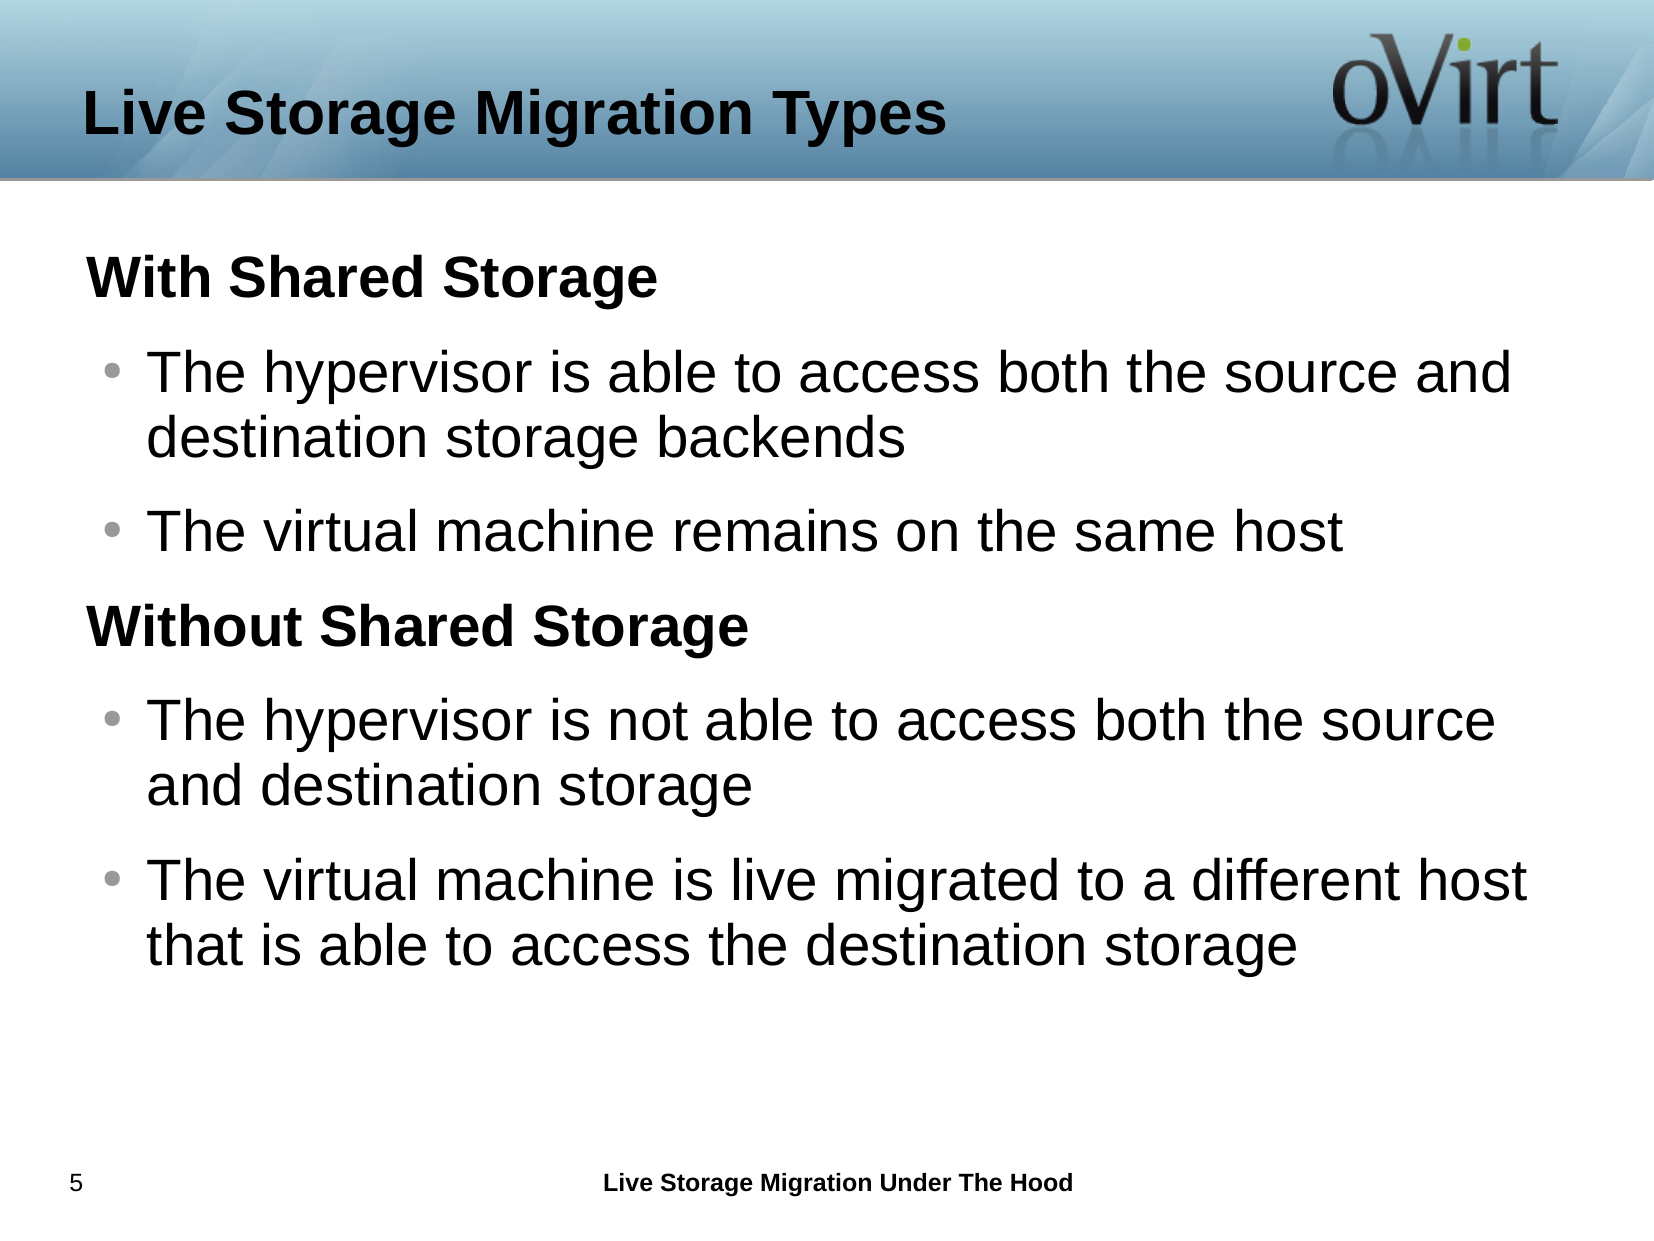

# Live Storage Migration Types
With Shared Storage
The hypervisor is able to access both the source and destination storage backends
The virtual machine remains on the same host
Without Shared Storage
The hypervisor is not able to access both the source and destination storage
The virtual machine is live migrated to a different host that is able to access the destination storage